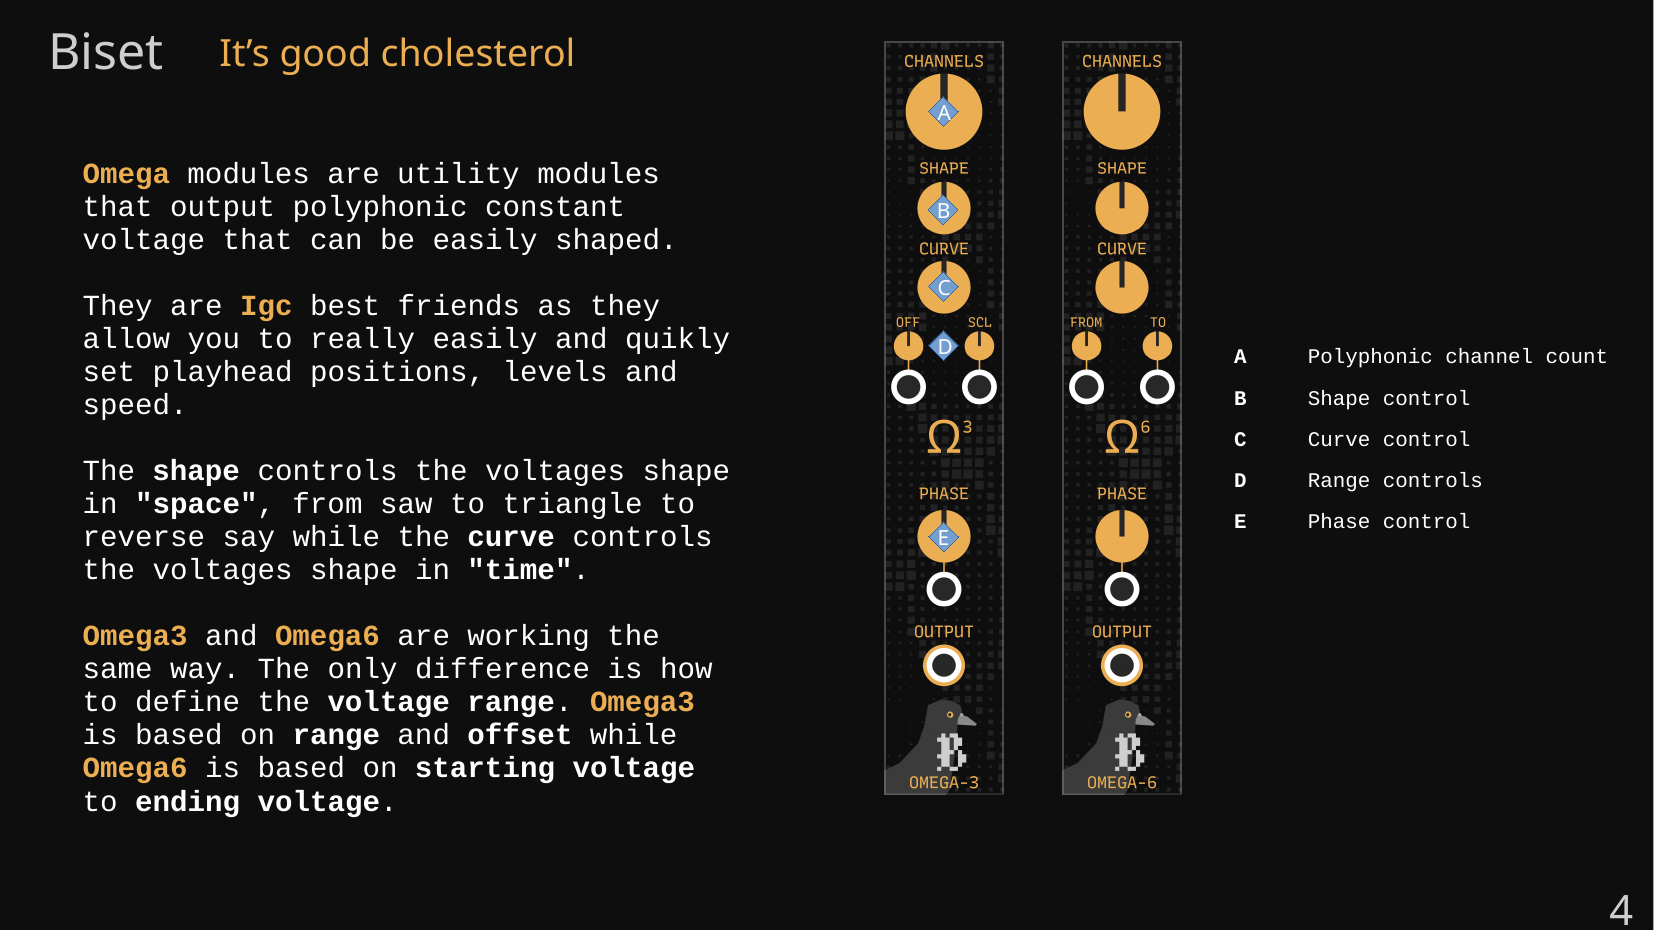

# Biset
It’s good cholesterol
A
Omega modules are utility modules that output polyphonic constant voltage that can be easily shaped.
They are Igc best friends as they allow you to really easily and quikly set playhead positions, levels and speed.
The shape controls the voltages shape in "space", from saw to triangle to reverse say while the curve controls the voltages shape in "time".
Omega3 and Omega6 are working the same way. The only difference is how to define the voltage range. Omega3 is based on range and offset while Omega6 is based on starting voltage to ending voltage.
B
C
D
A	Polyphonic channel count
B	Shape control
C	Curve control
D	Range controls
E	Phase control
E
4